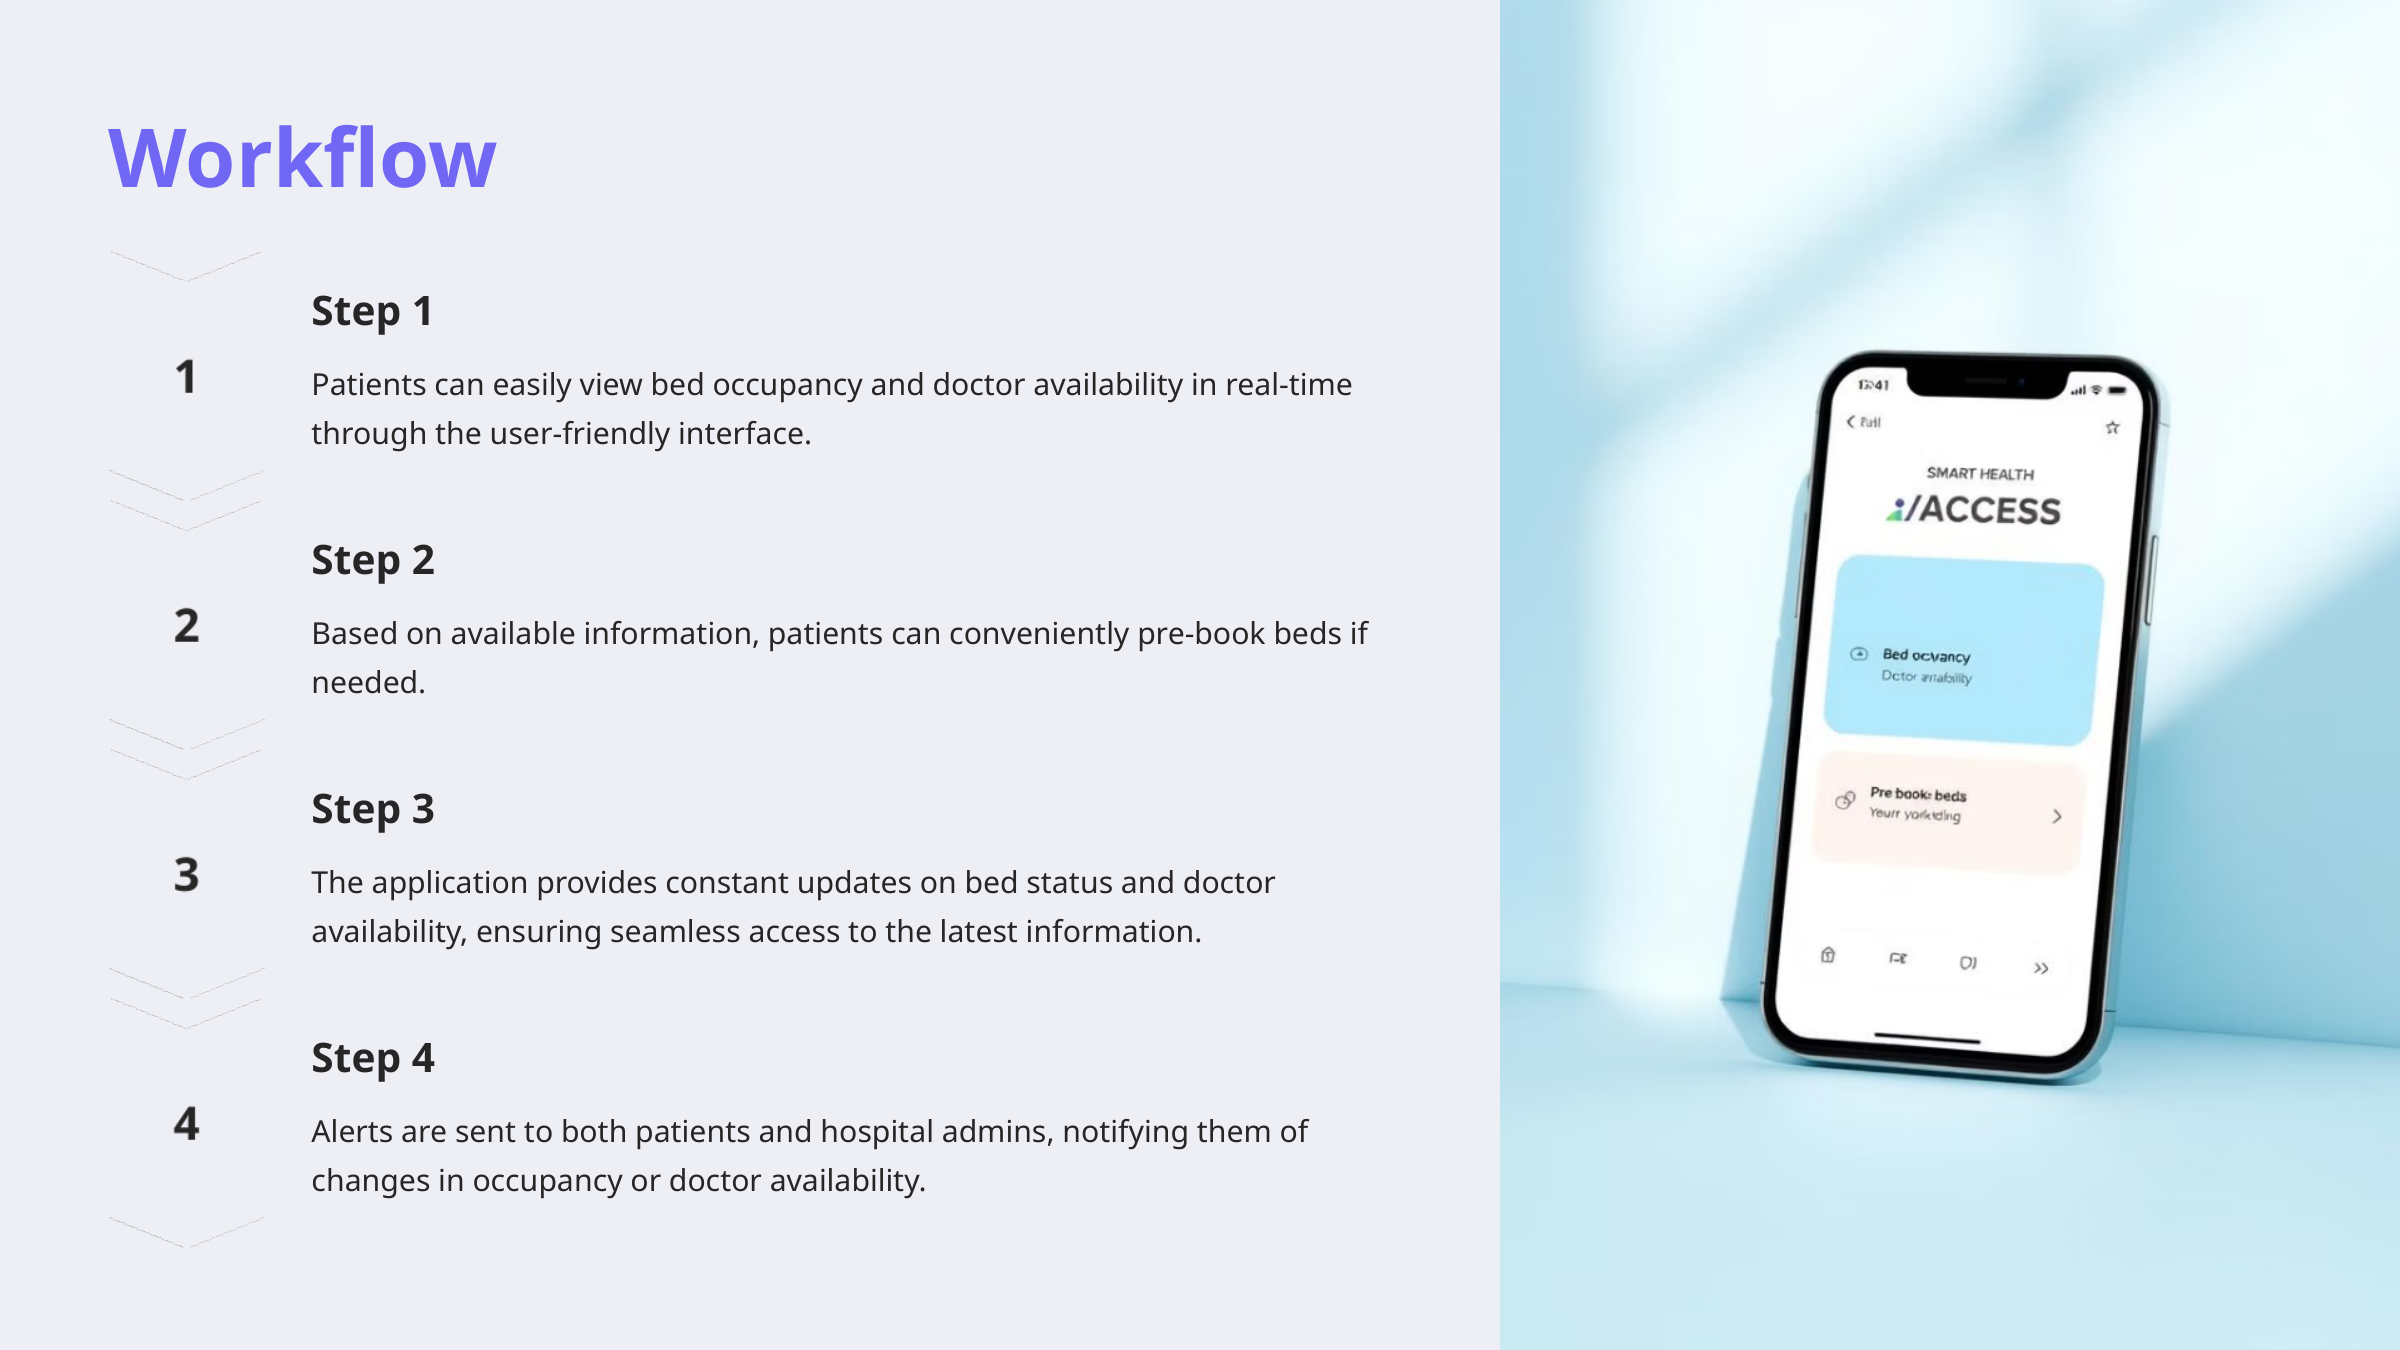

Workflow
Step 1
Patients can easily view bed occupancy and doctor availability in real-time through the user-friendly interface.
Step 2
Based on available information, patients can conveniently pre-book beds if needed.
Step 3
The application provides constant updates on bed status and doctor availability, ensuring seamless access to the latest information.
Step 4
Alerts are sent to both patients and hospital admins, notifying them of changes in occupancy or doctor availability.